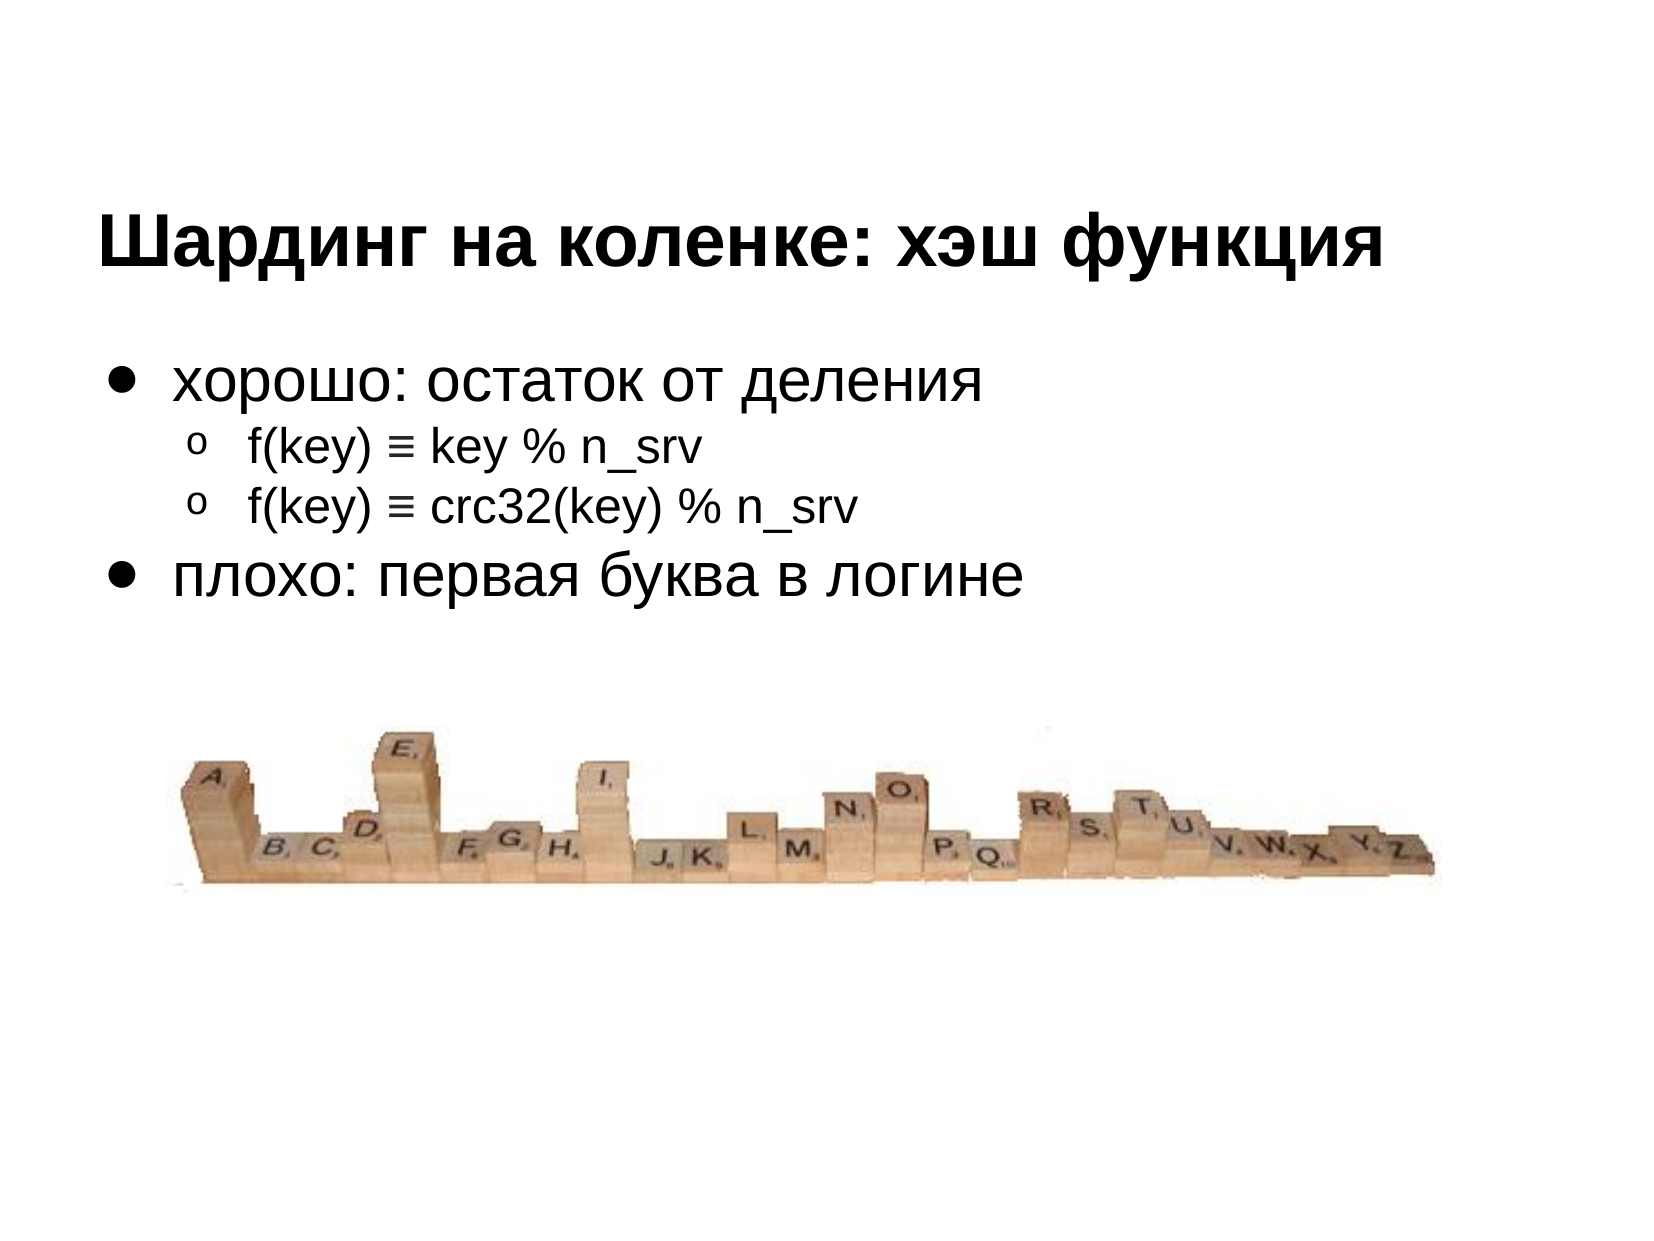

# Шардинг на коленке: хэш функция
хорошо: остаток от деления
f(key) ≡ key % n_srv
f(key) ≡ crc32(key) % n_srv
плохо: первая буква в логине